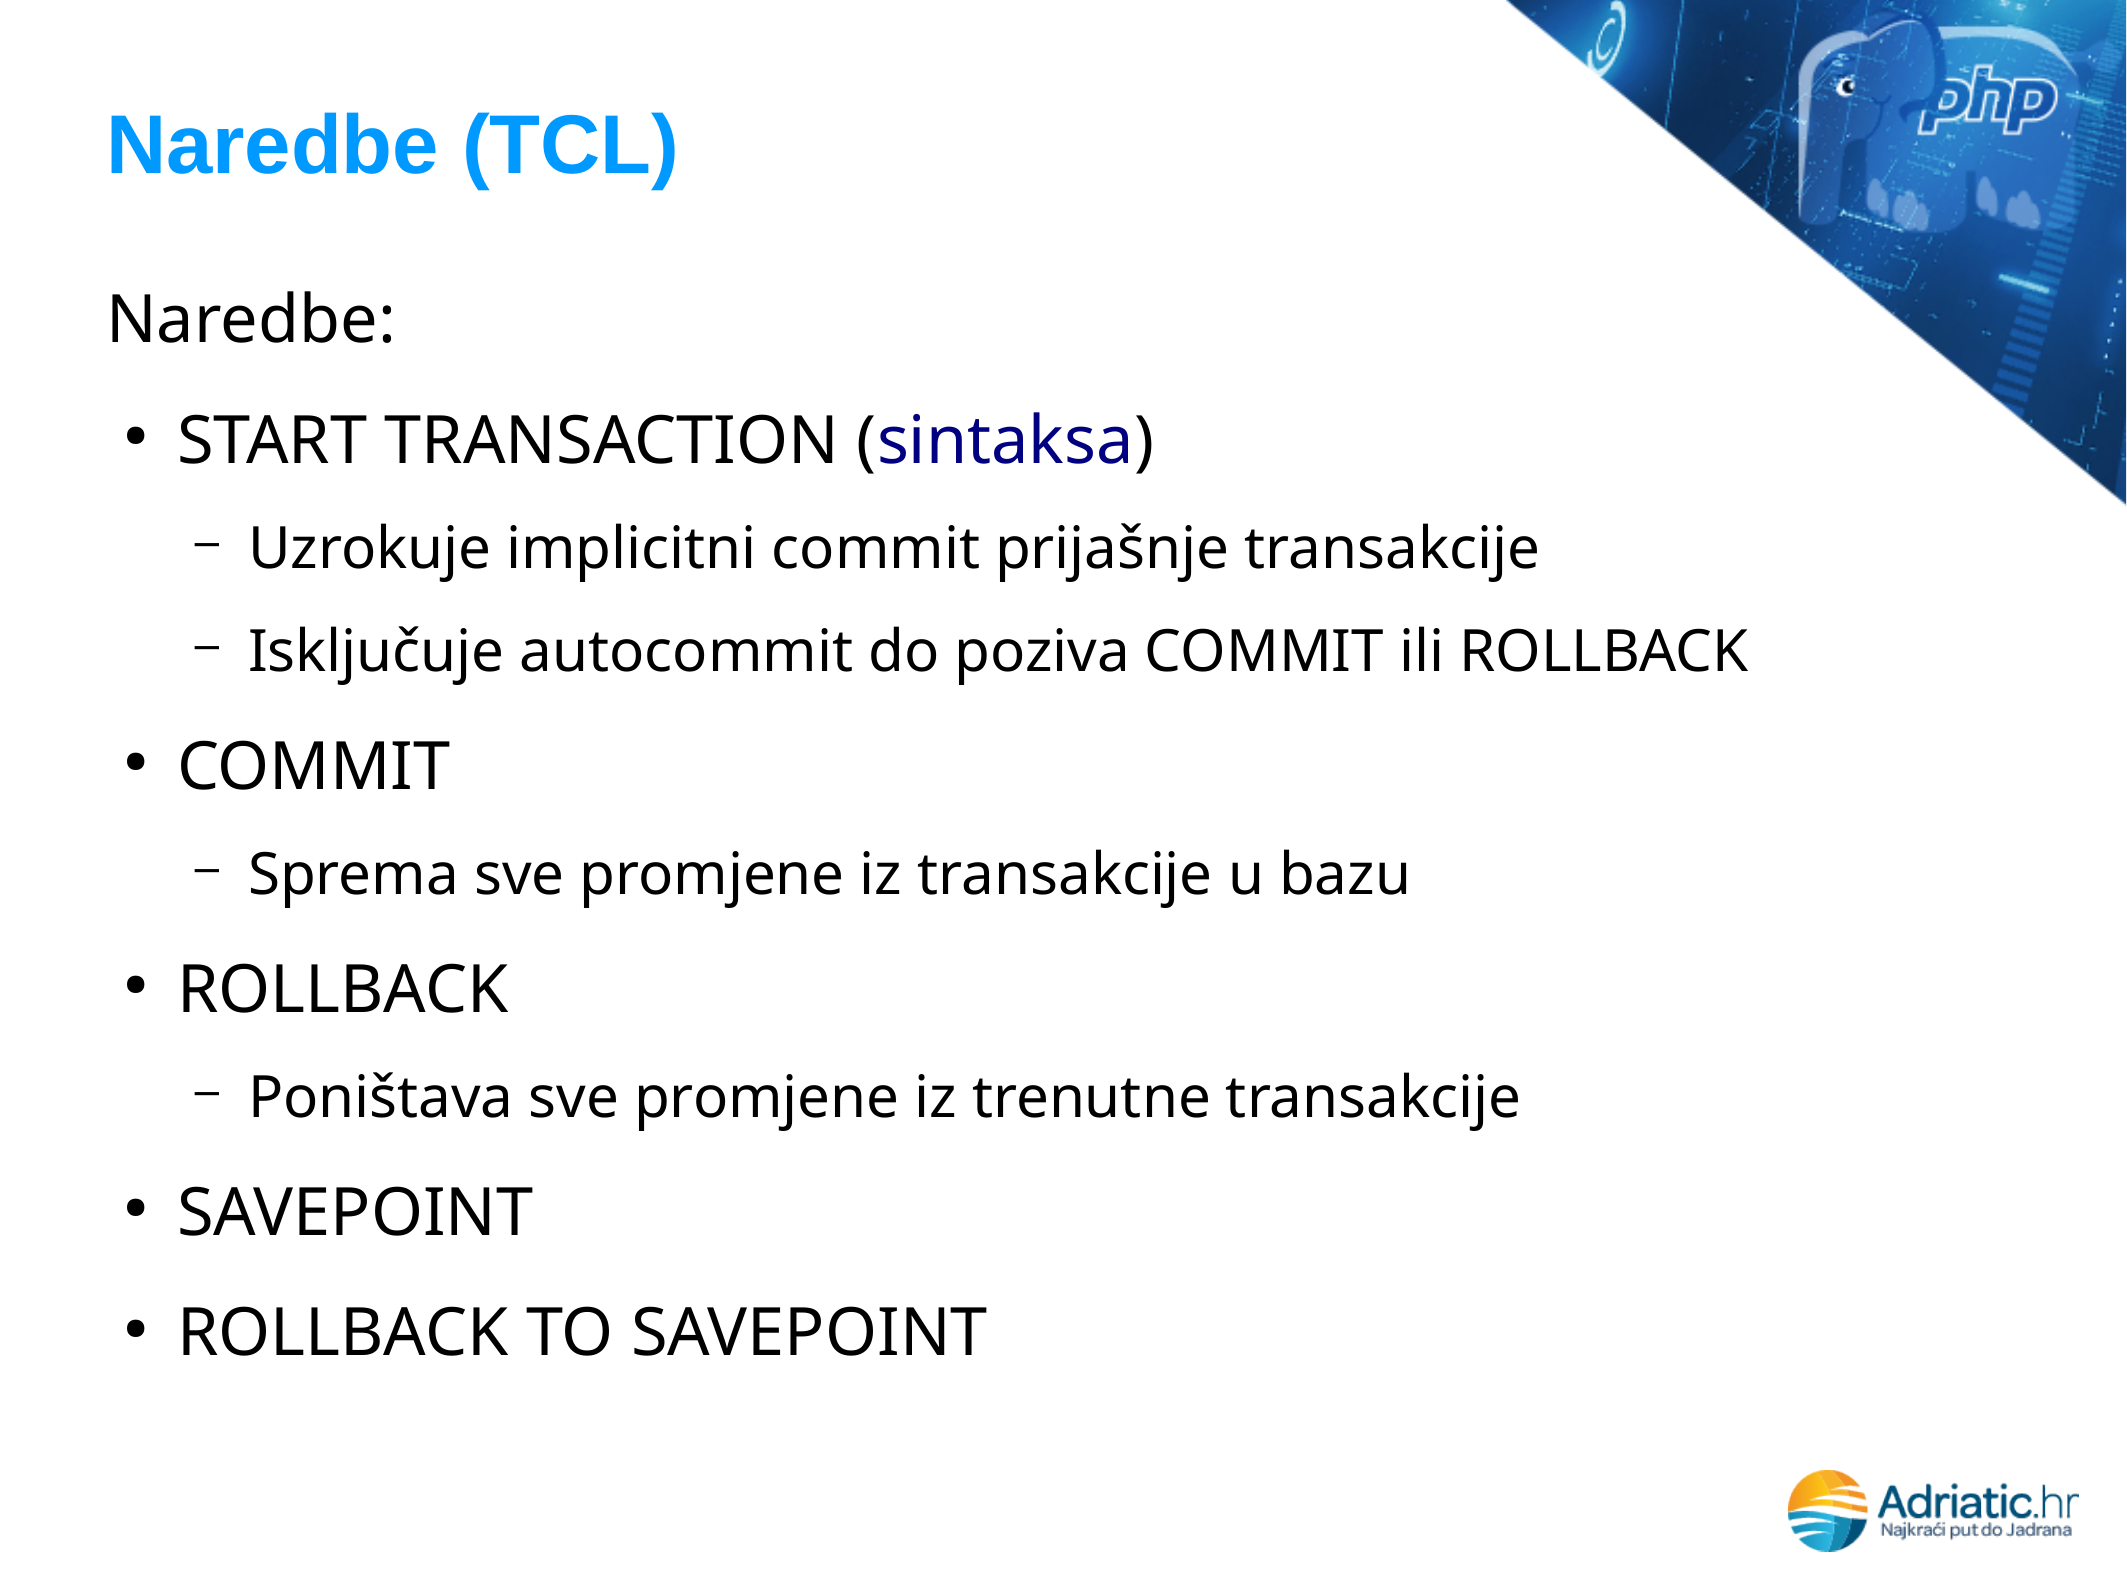

# Naredbe (TCL)
Naredbe:
START TRANSACTION (sintaksa)
Uzrokuje implicitni commit prijašnje transakcije
Isključuje autocommit do poziva COMMIT ili ROLLBACK
COMMIT
Sprema sve promjene iz transakcije u bazu
ROLLBACK
Poništava sve promjene iz trenutne transakcije
SAVEPOINT
ROLLBACK TO SAVEPOINT